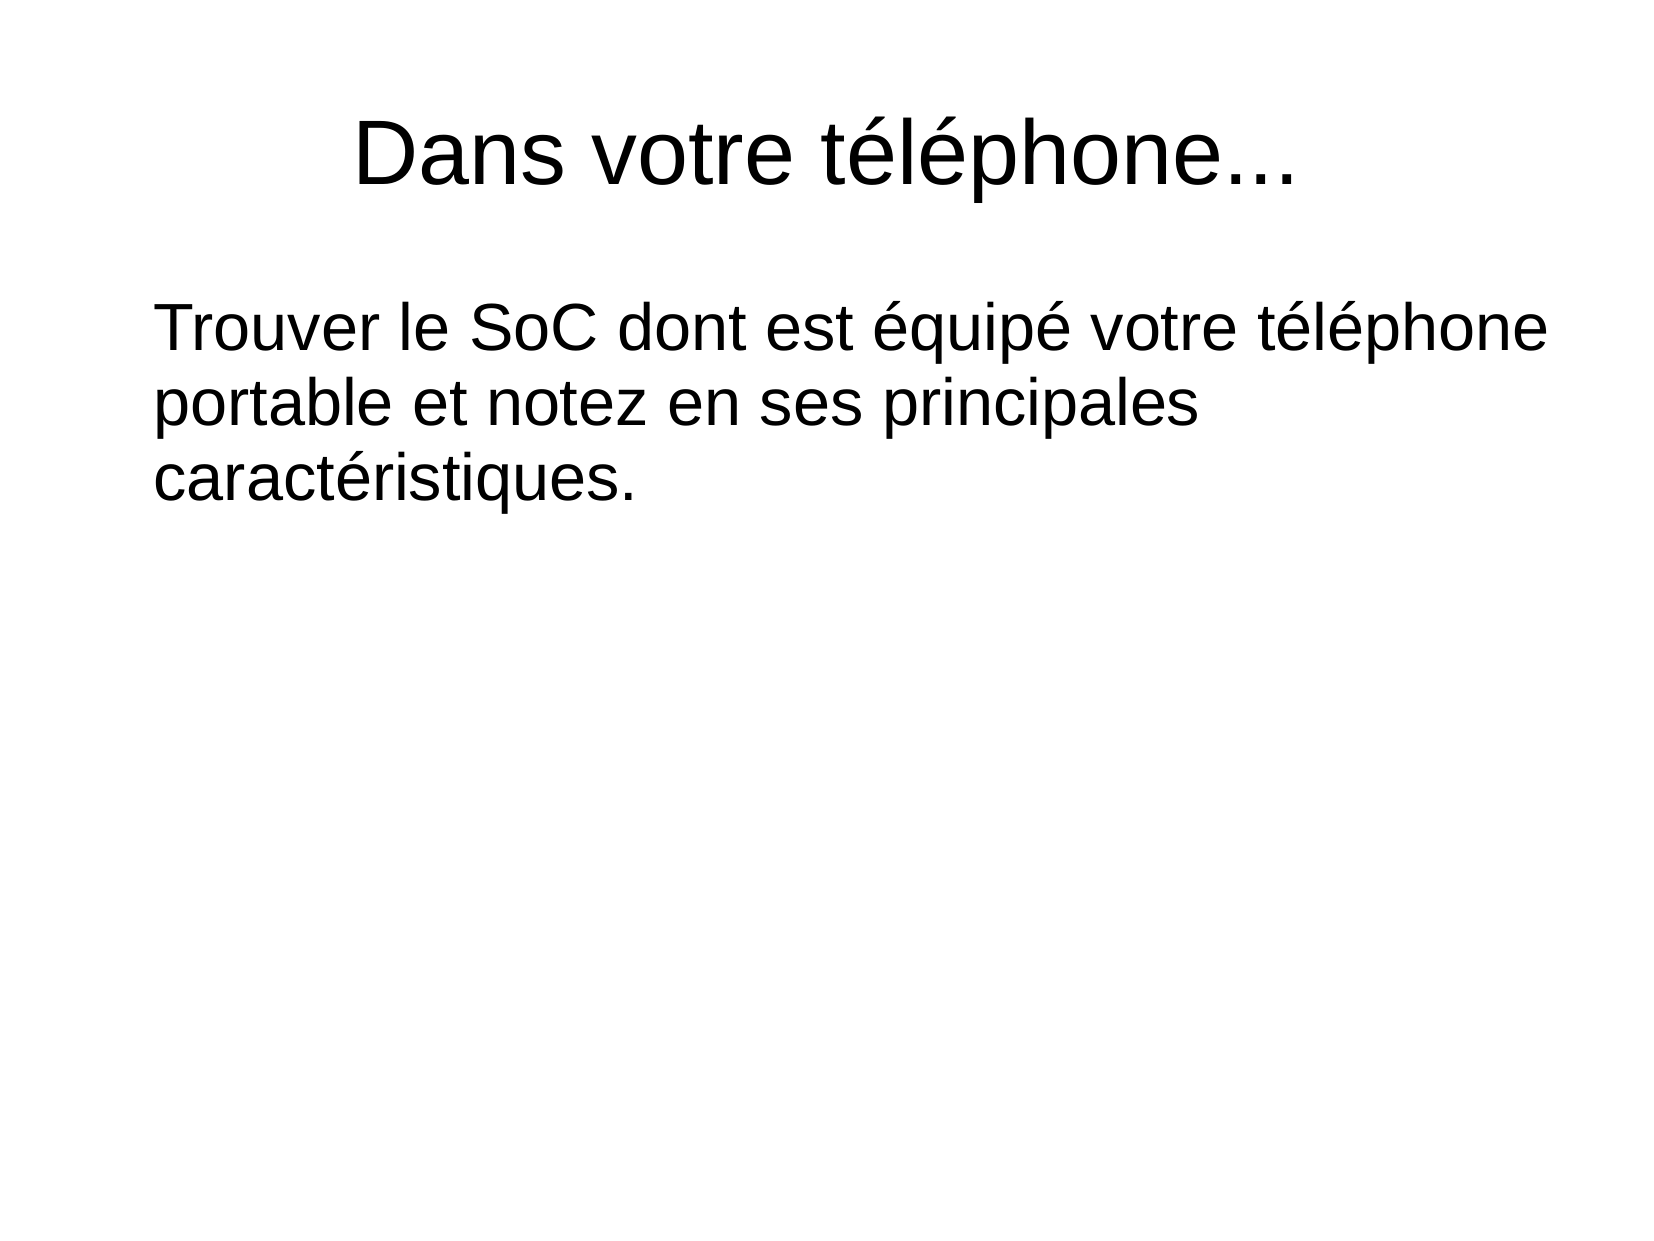

# Dans votre téléphone...
Trouver le SoC dont est équipé votre téléphone portable et notez en ses principales caractéristiques.